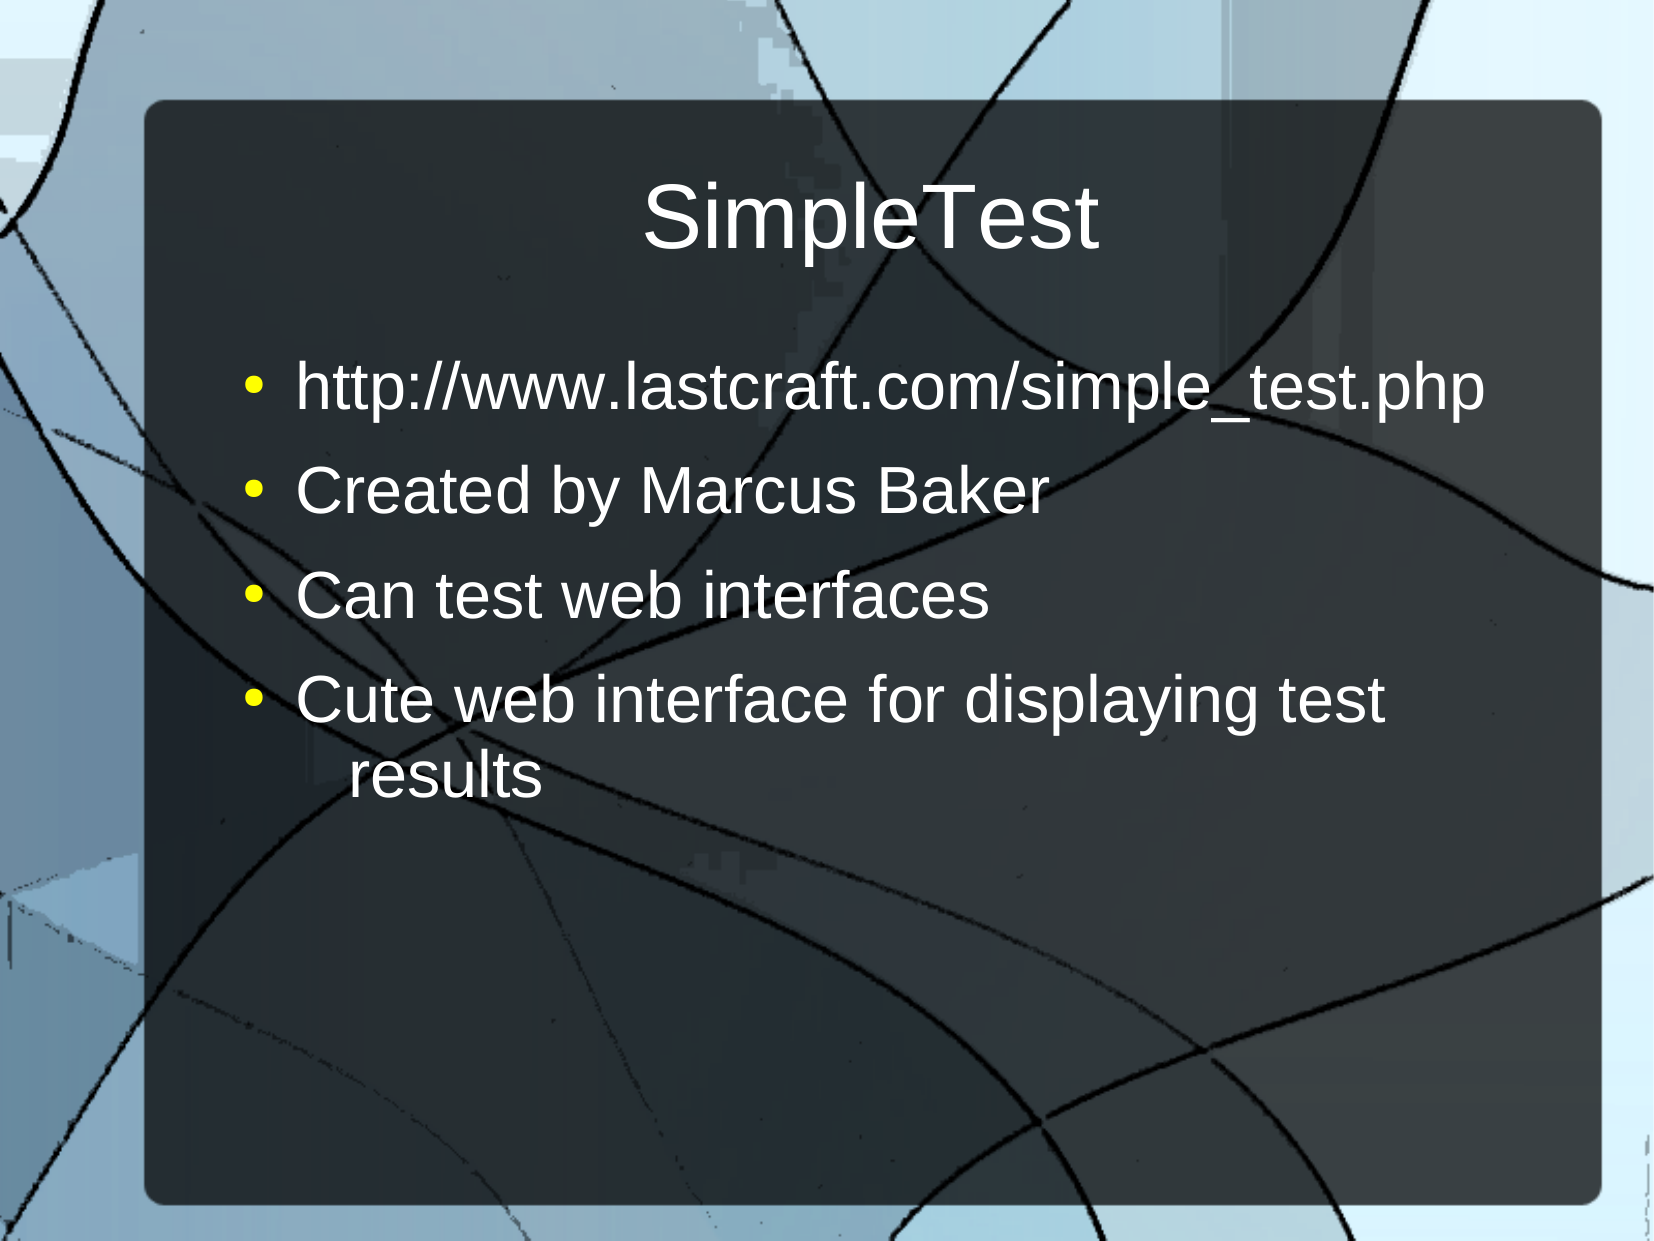

# SimpleTest
http://www.lastcraft.com/simple_test.php
Created by Marcus Baker
Can test web interfaces
Cute web interface for displaying test results